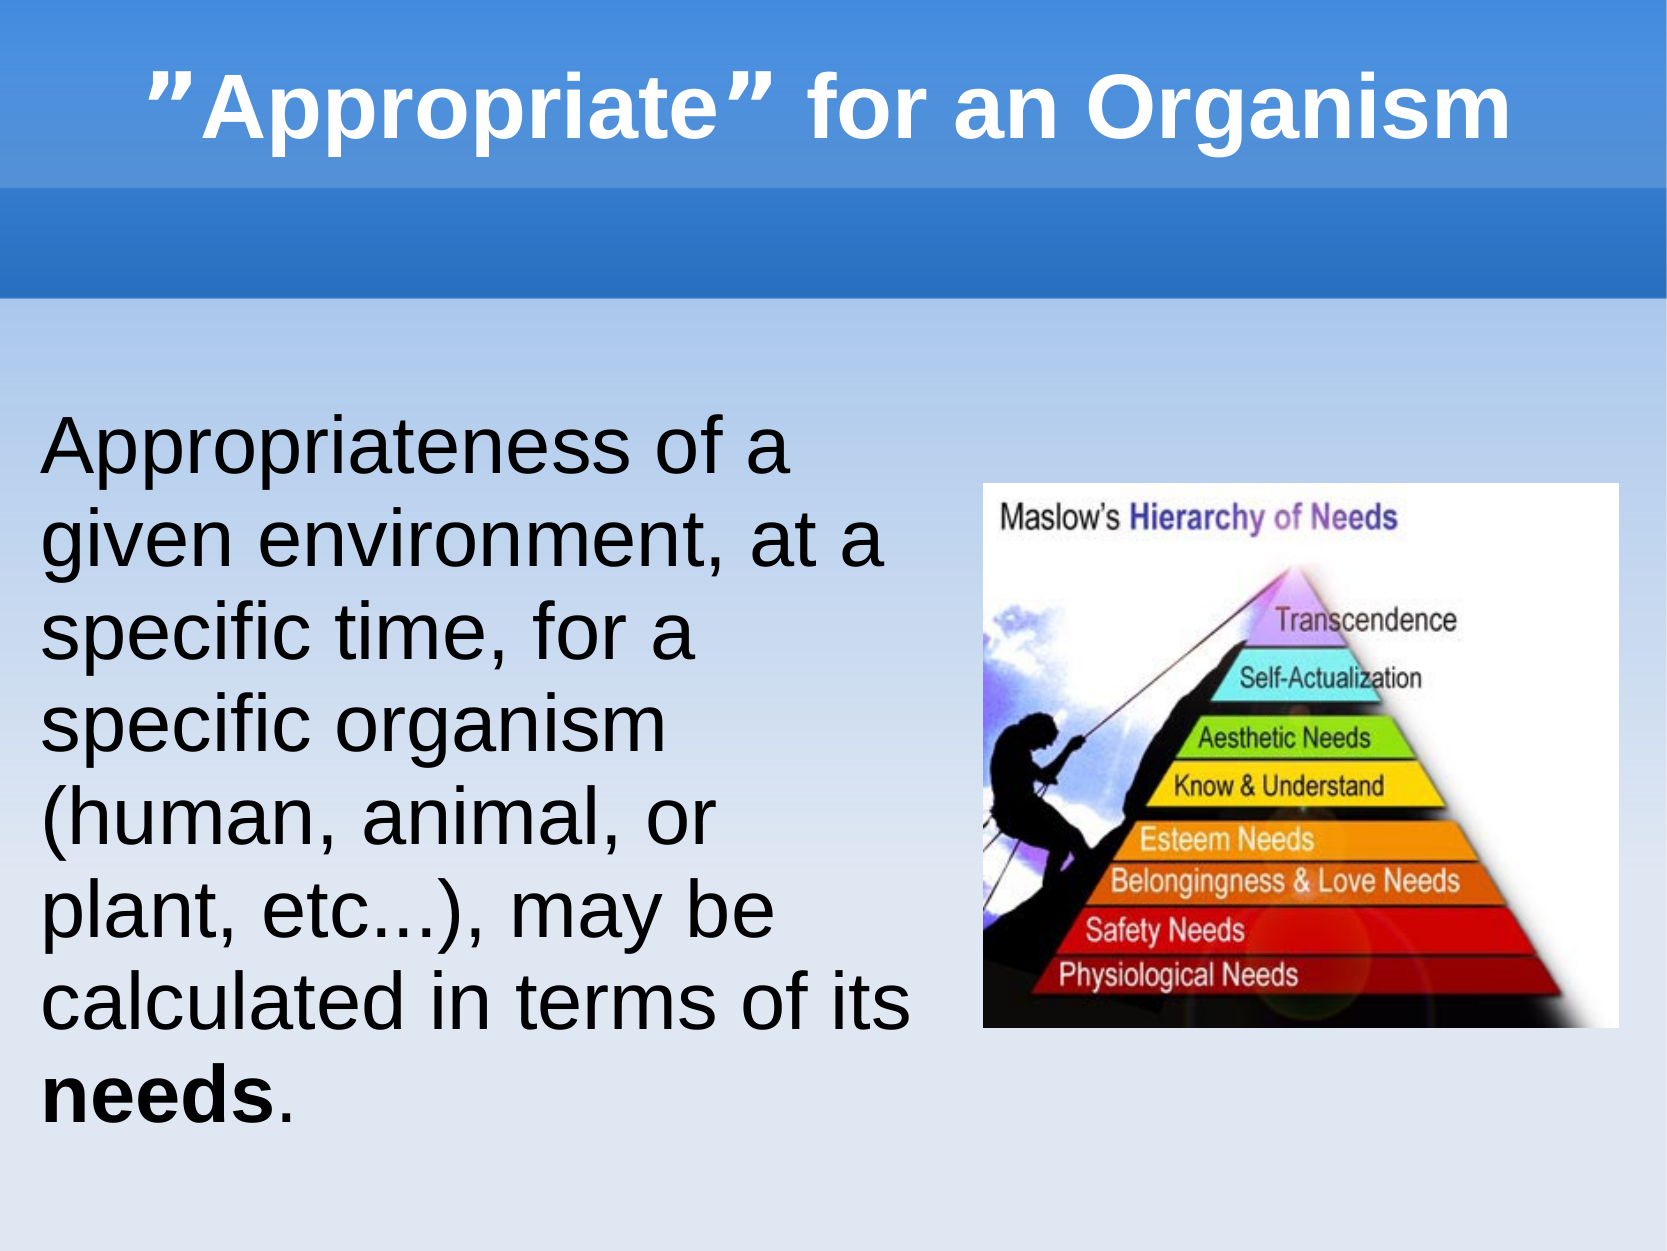

# ”Appropriate” for an Organism
Appropriateness of a given environment, at a specific time, for a specific organism (human, animal, or plant, etc...), may be calculated in terms of its needs.